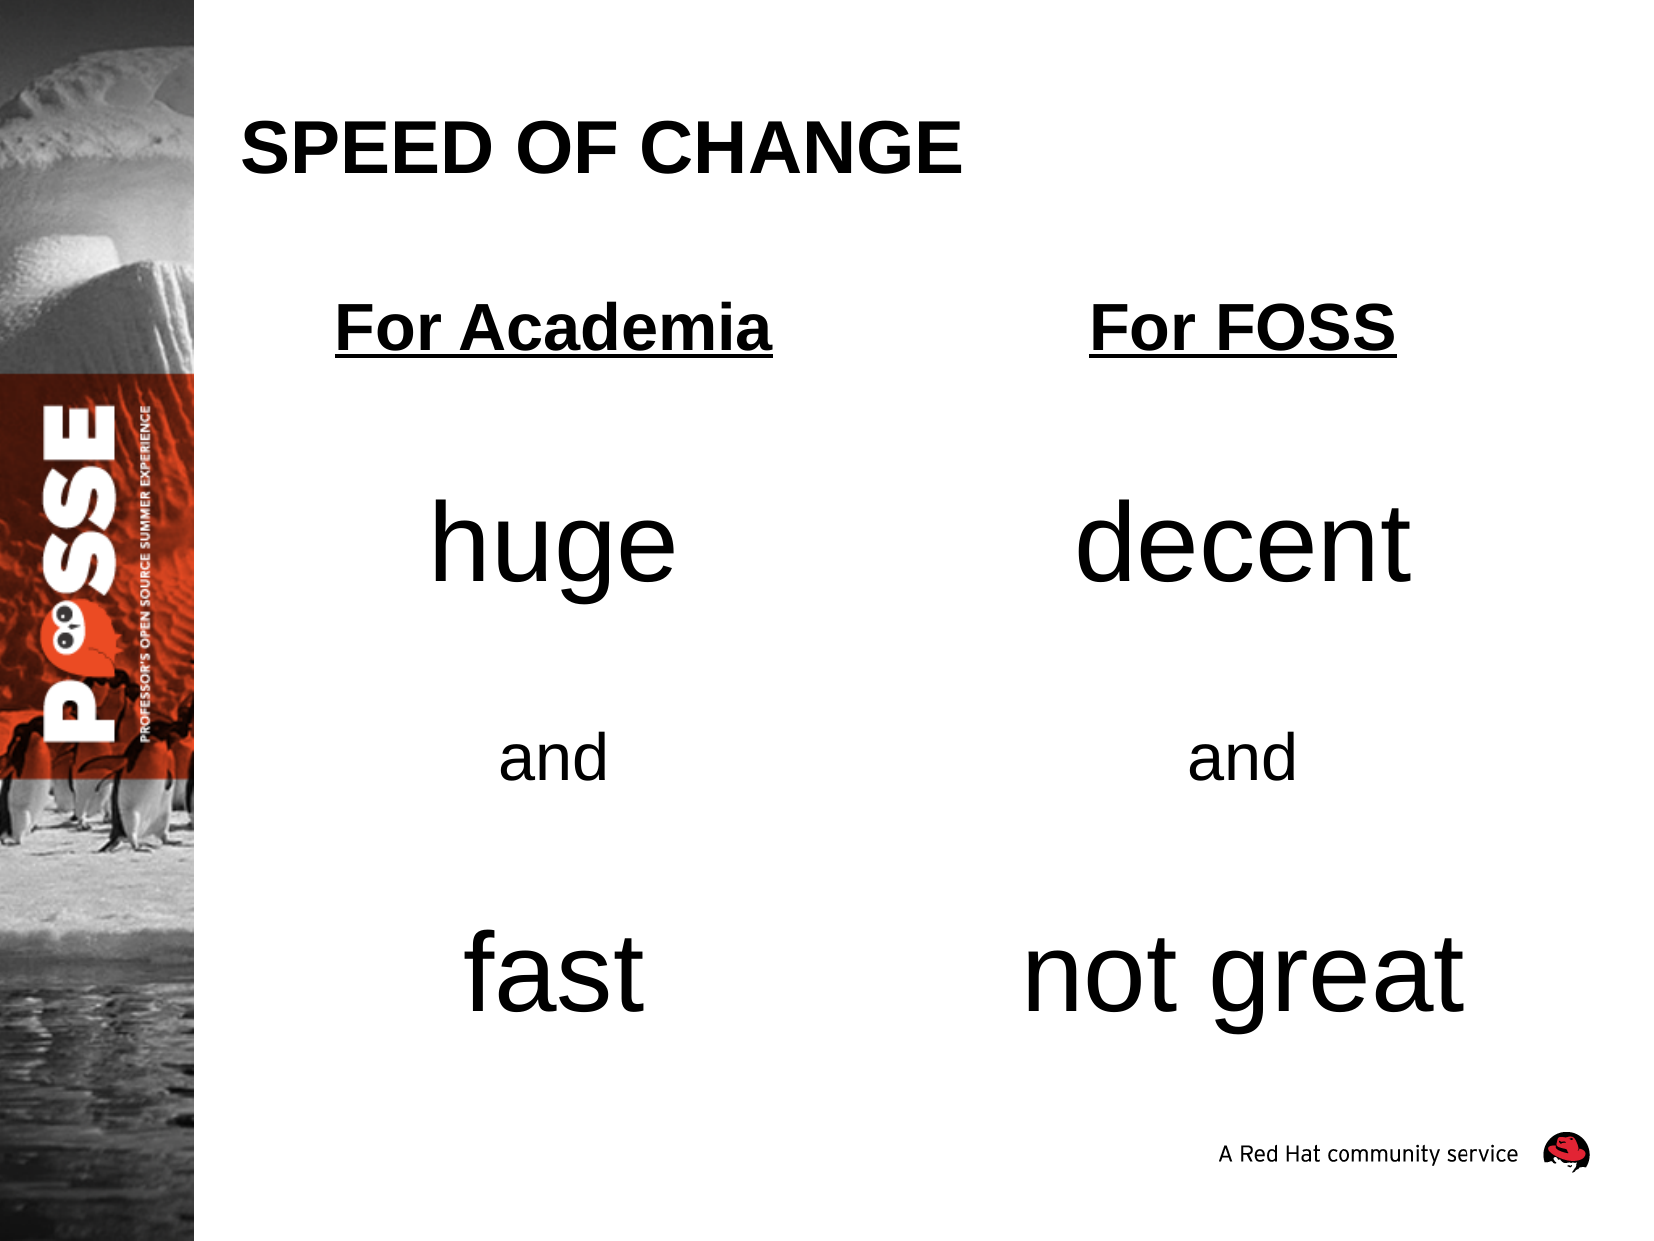

SPEED OF CHANGE
# For Academia
huge
and
fast
For FOSS
decent
and
not great